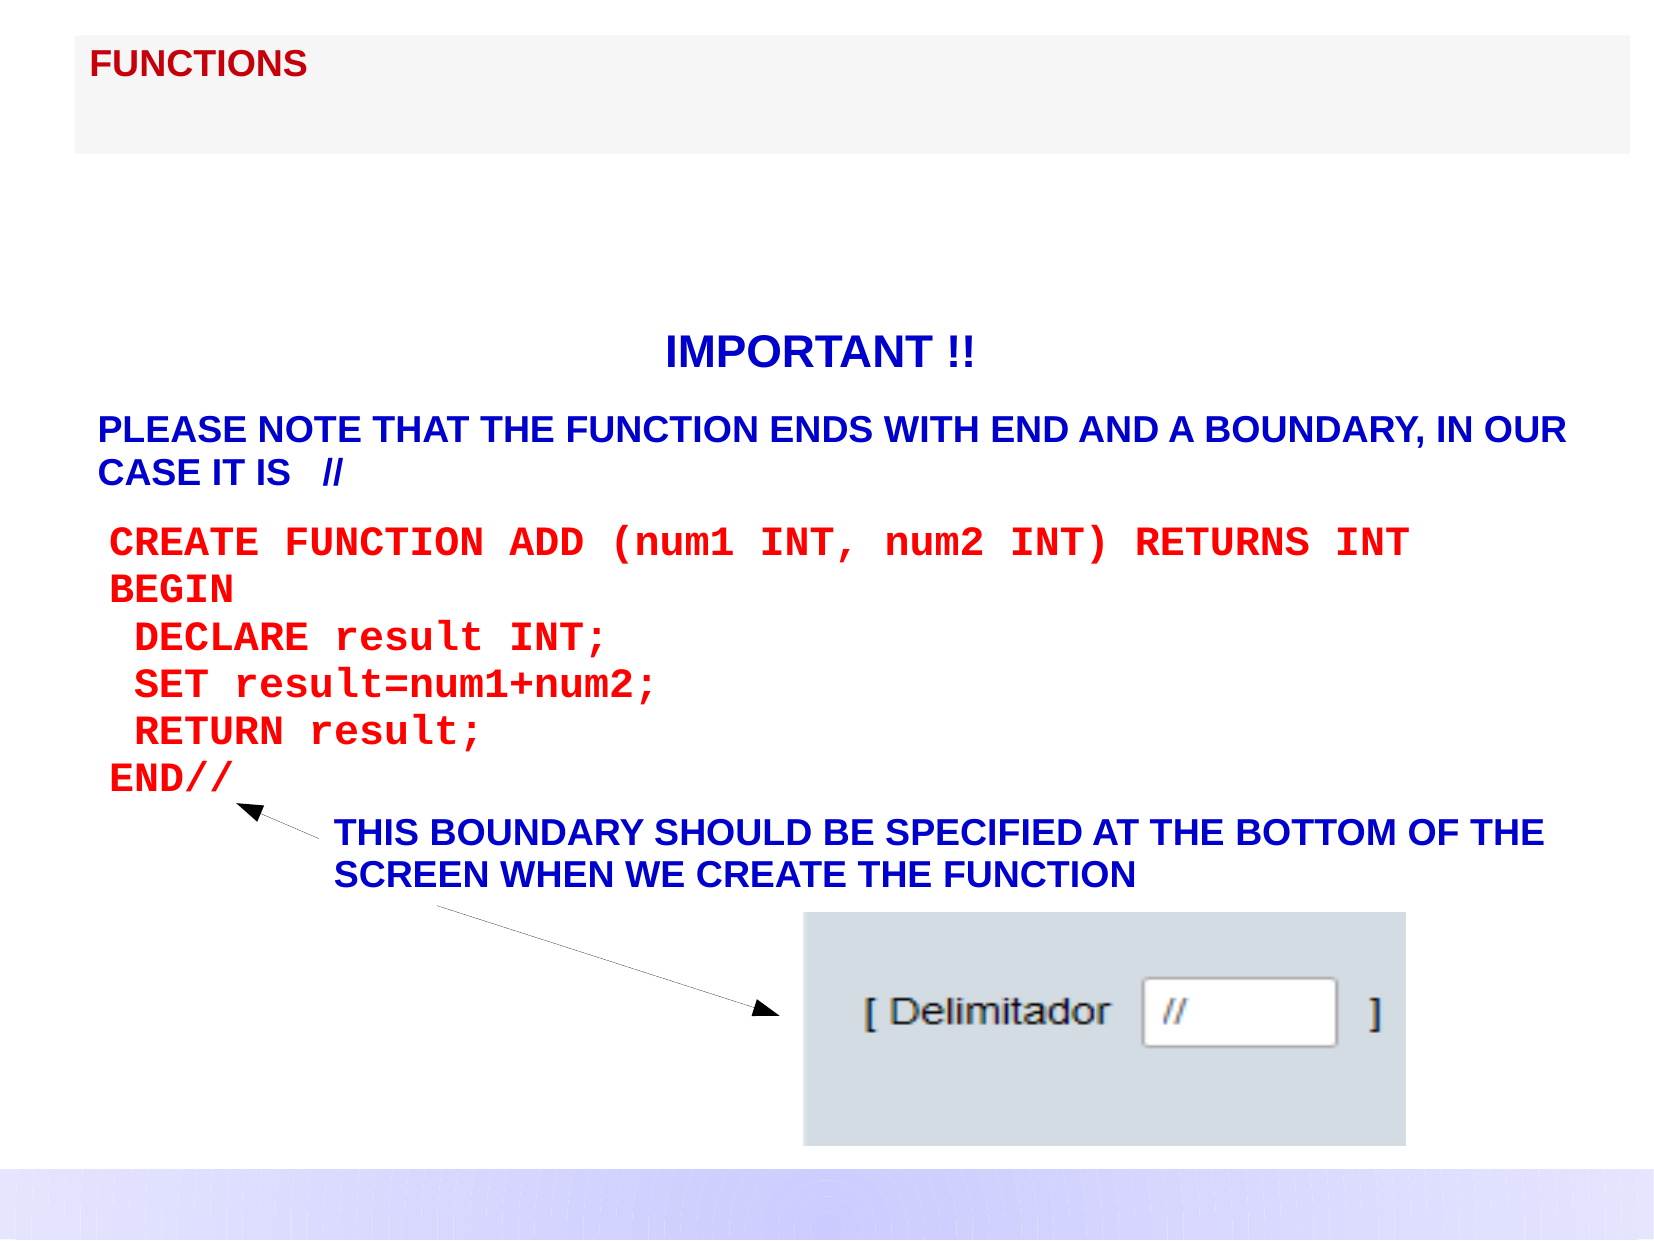

FUNCTIONS
IMPORTANT !!
PLEASE NOTE THAT THE FUNCTION ENDS WITH END AND A BOUNDARY, IN OUR CASE IT IS //
CREATE FUNCTION ADD (num1 INT, num2 INT) RETURNS INT
BEGIN
 DECLARE result INT;
 SET result=num1+num2;
 RETURN result;
END//
THIS BOUNDARY SHOULD BE SPECIFIED AT THE BOTTOM OF THE SCREEN WHEN WE CREATE THE FUNCTION